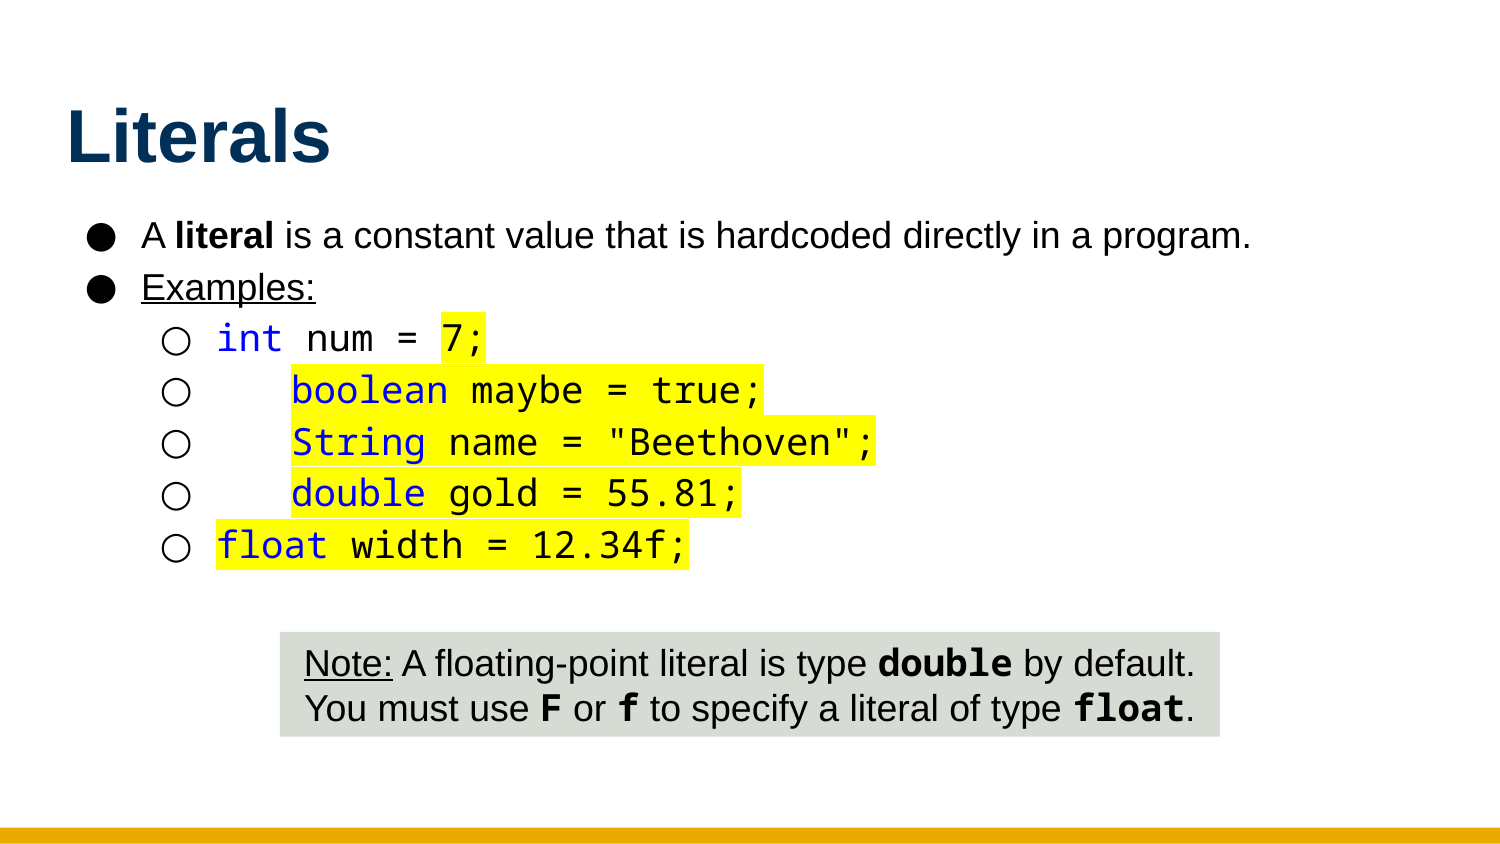

# Literals
A literal is a constant value that is hardcoded directly in a program.
Examples:
int num = 7;
	boolean maybe = true;
	String name = "Beethoven";
	double gold = 55.81;
float width = 12.34f;
Note: A floating-point literal is type double by default. You must use F or f to specify a literal of type float.